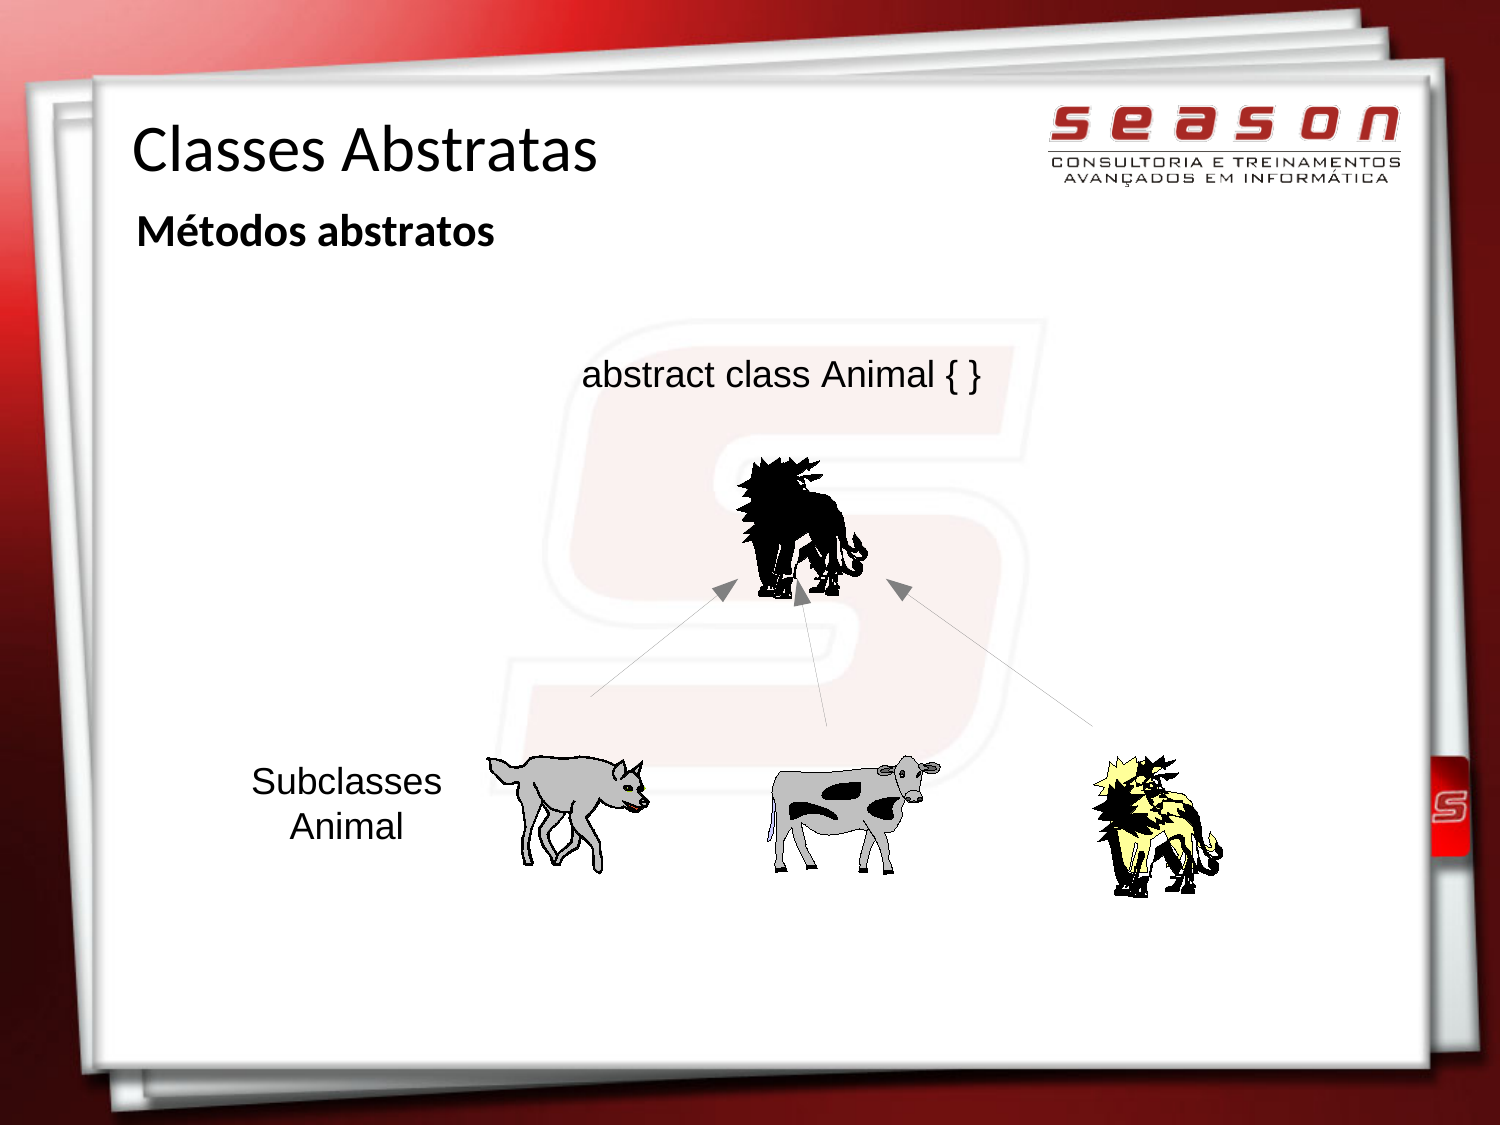

# Classes Abstratas
Métodos abstratos
abstract class Animal { }
Subclasses
Animal